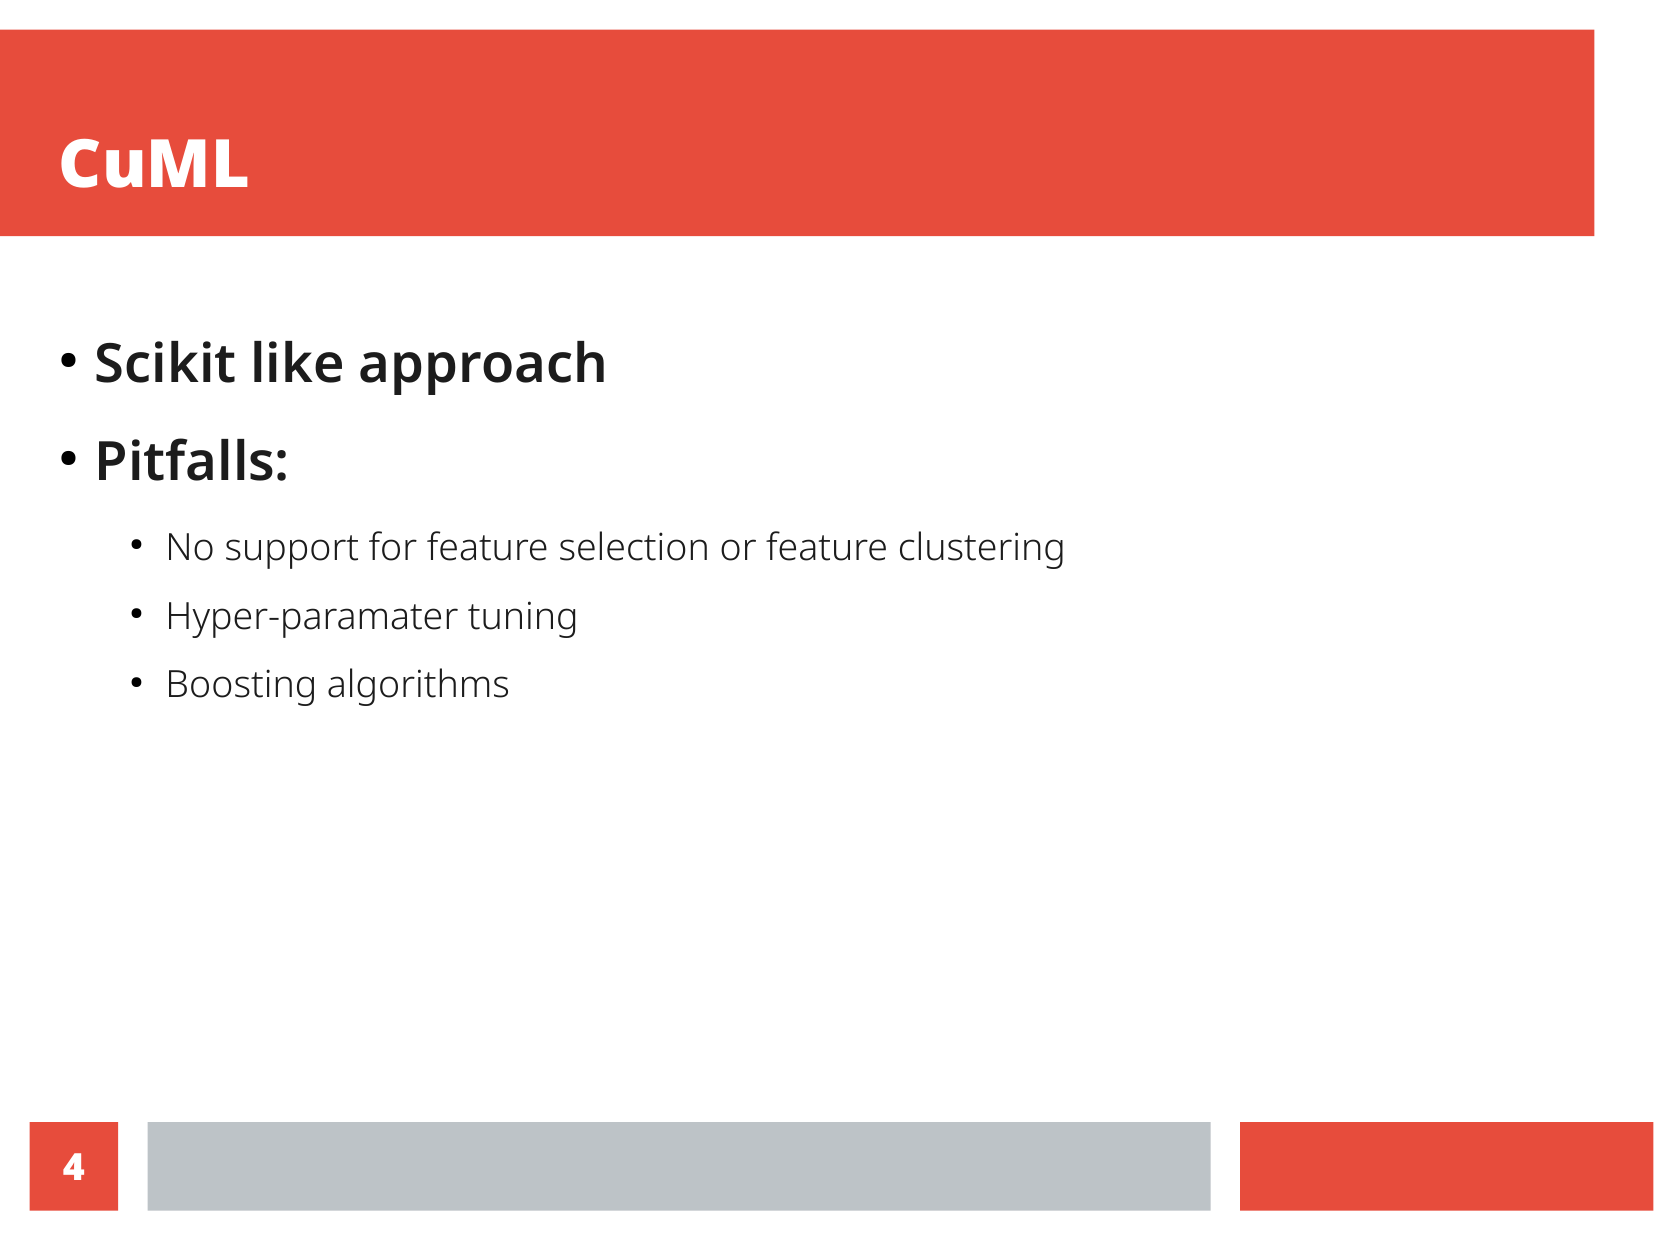

# CuML
Scikit like approach
Pitfalls:
No support for feature selection or feature clustering
Hyper-paramater tuning
Boosting algorithms
4